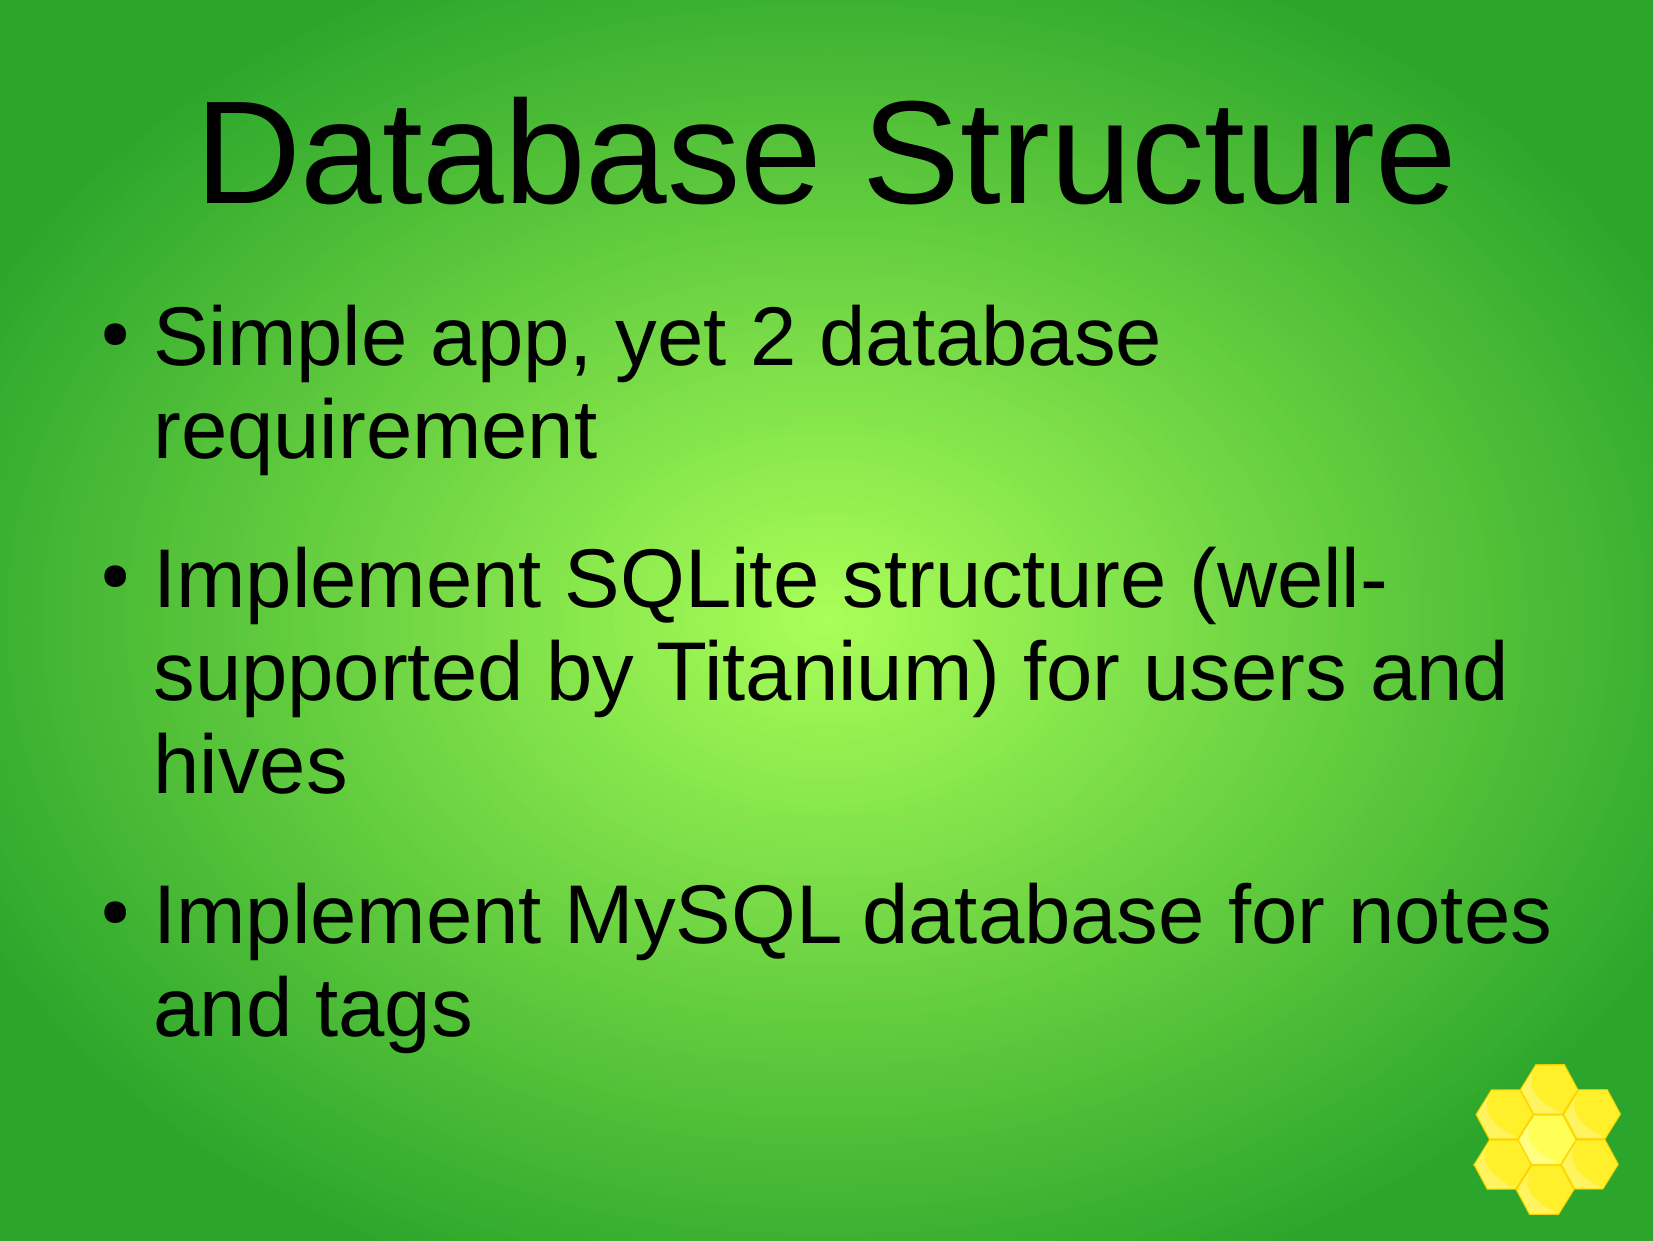

# Database Structure
Simple app, yet 2 database requirement
Implement SQLite structure (well-supported by Titanium) for users and hives
Implement MySQL database for notes and tags